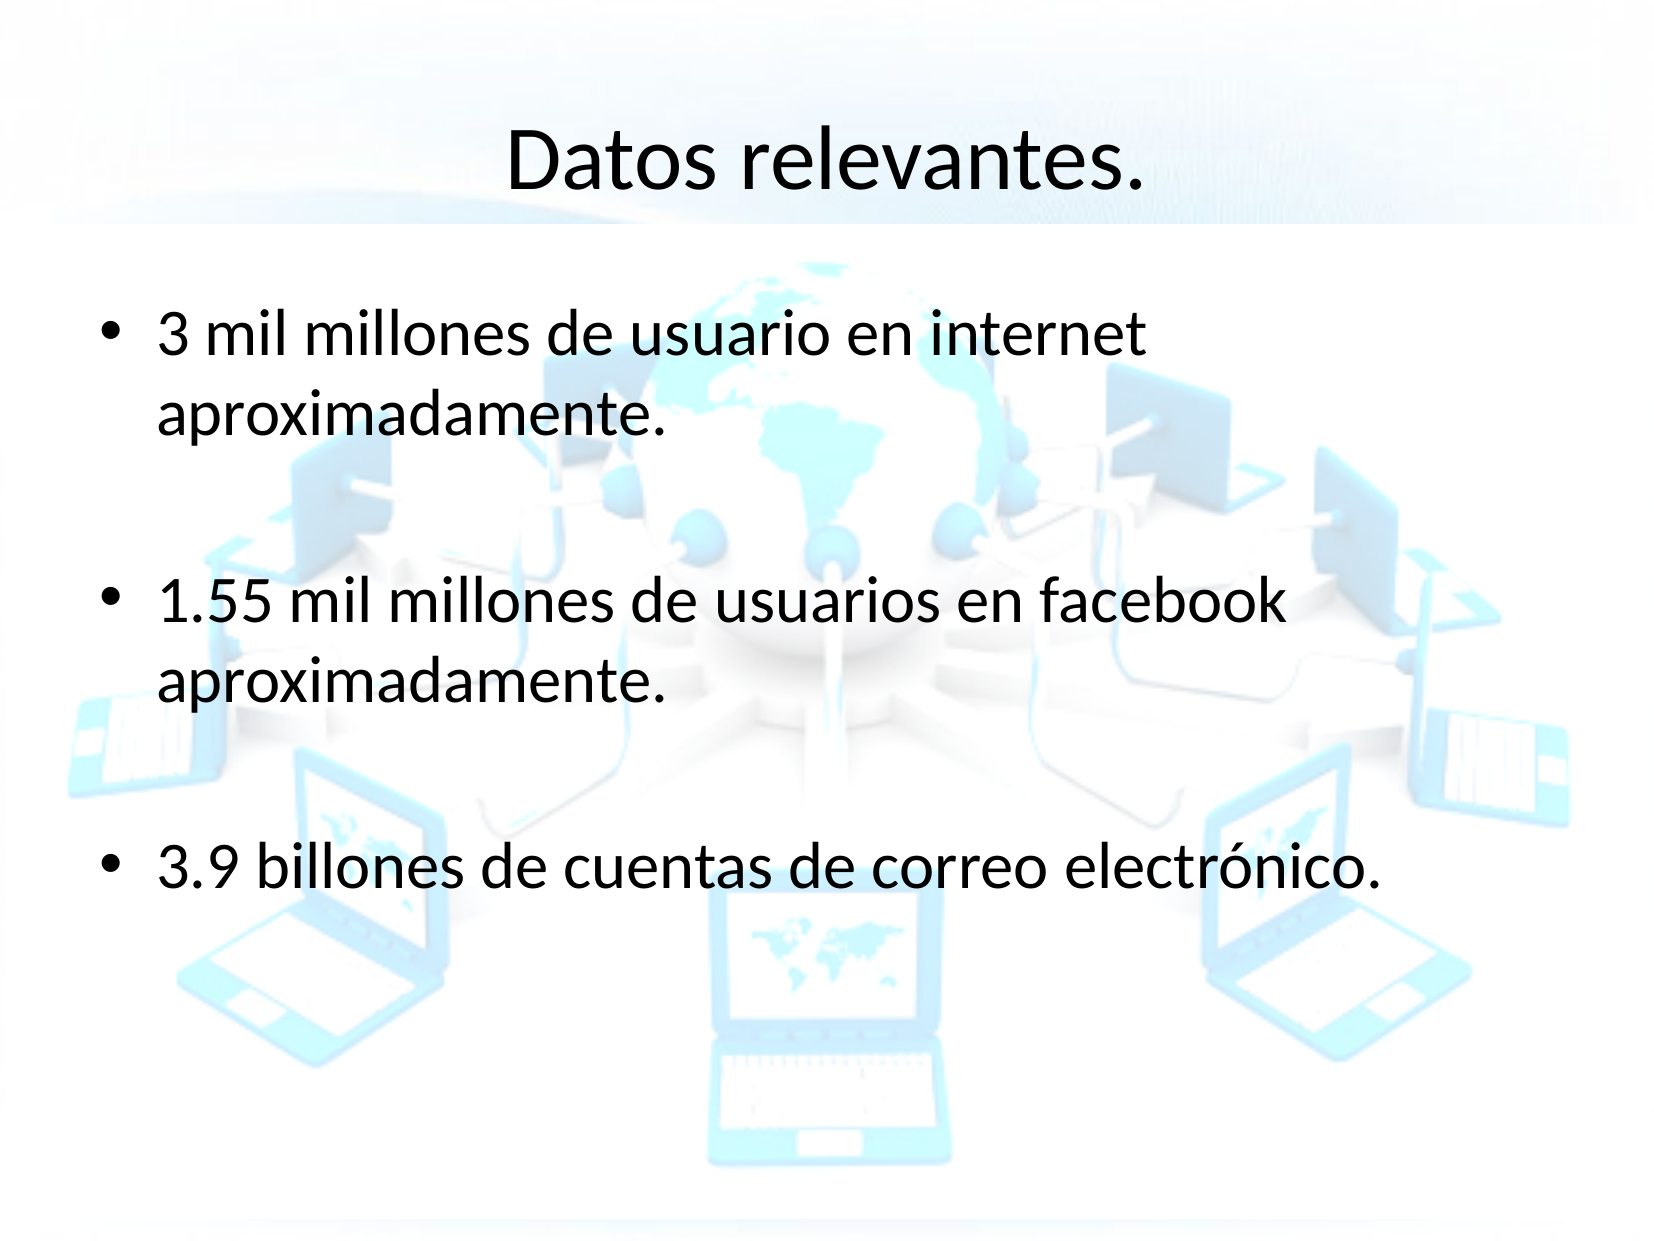

# Datos relevantes.
3 mil millones de usuario en internet aproximadamente.
1.55 mil millones de usuarios en facebook aproximadamente.
3.9 billones de cuentas de correo electrónico.